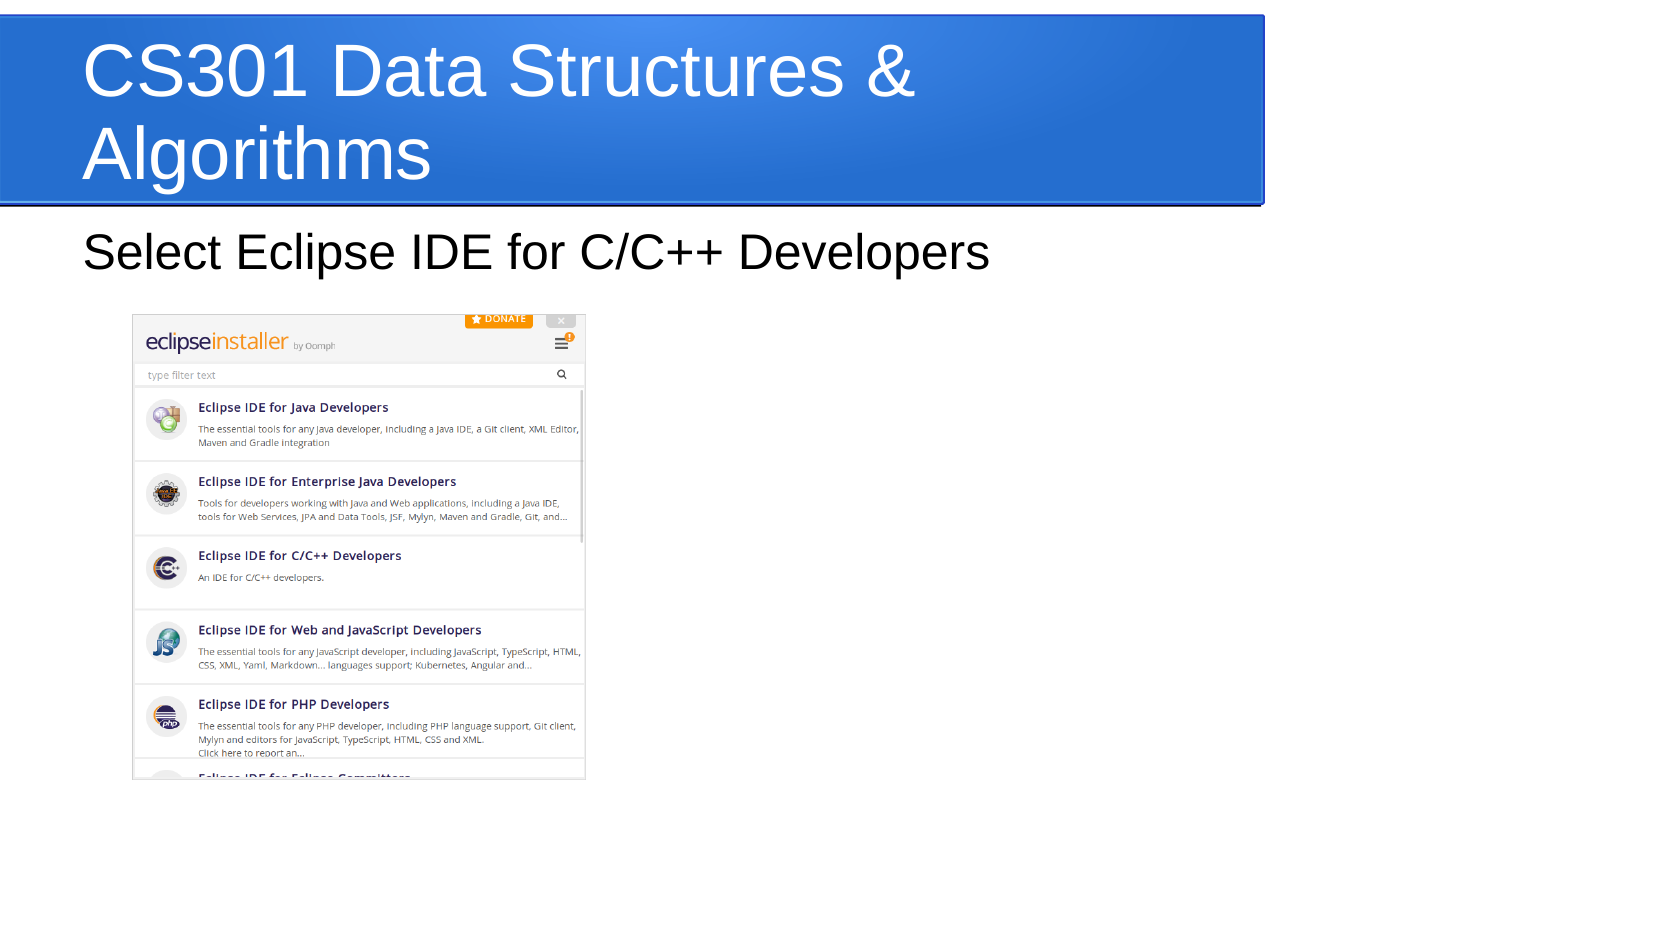

# CS301 Data Structures & Algorithms
Select Eclipse IDE for C/C++ Developers